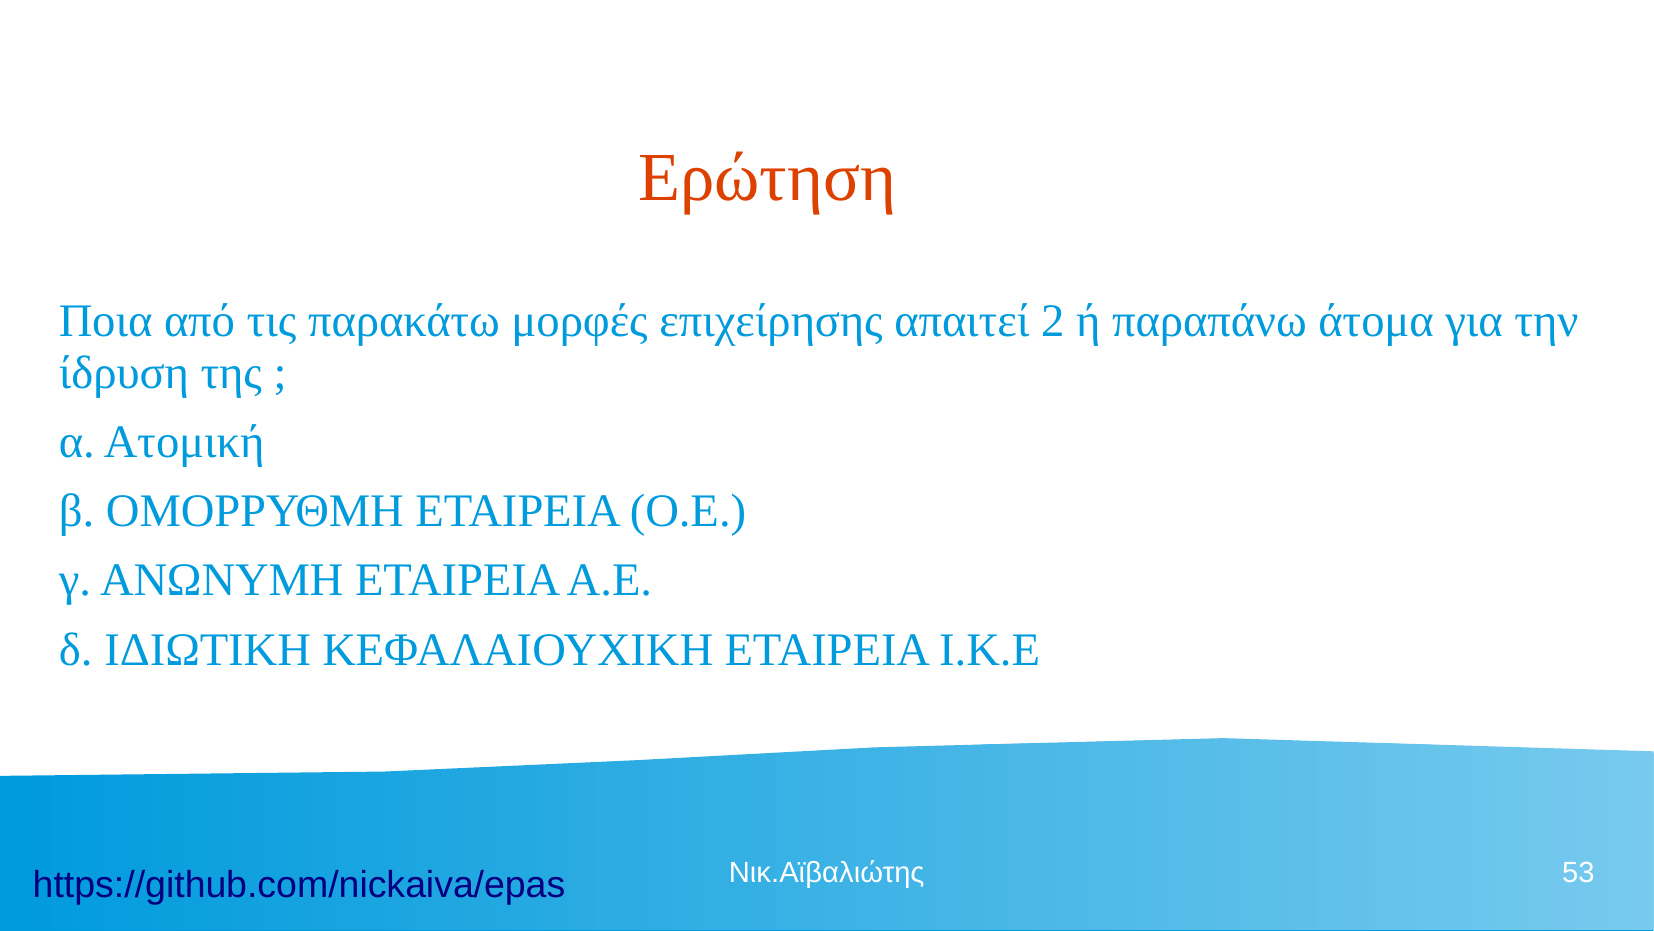

# Ερώτηση
Ποια από τις παρακάτω μορφές επιχείρησης απαιτεί 2 ή παραπάνω άτομα για την ίδρυση της ;
α. Ατομική
β. ΟΜΟΡΡΥΘΜΗ ΕΤΑΙΡΕΙΑ (Ο.Ε.)
γ. ΑΝΩΝΥΜΗ ΕΤΑΙΡΕΙΑ Α.Ε.
δ. ΙΔΙΩΤΙΚΗ ΚΕΦΑΛΑΙΟΥΧΙΚΗ ΕΤΑΙΡΕΙΑ Ι.Κ.Ε
Νικ.Αϊβαλιώτης
53